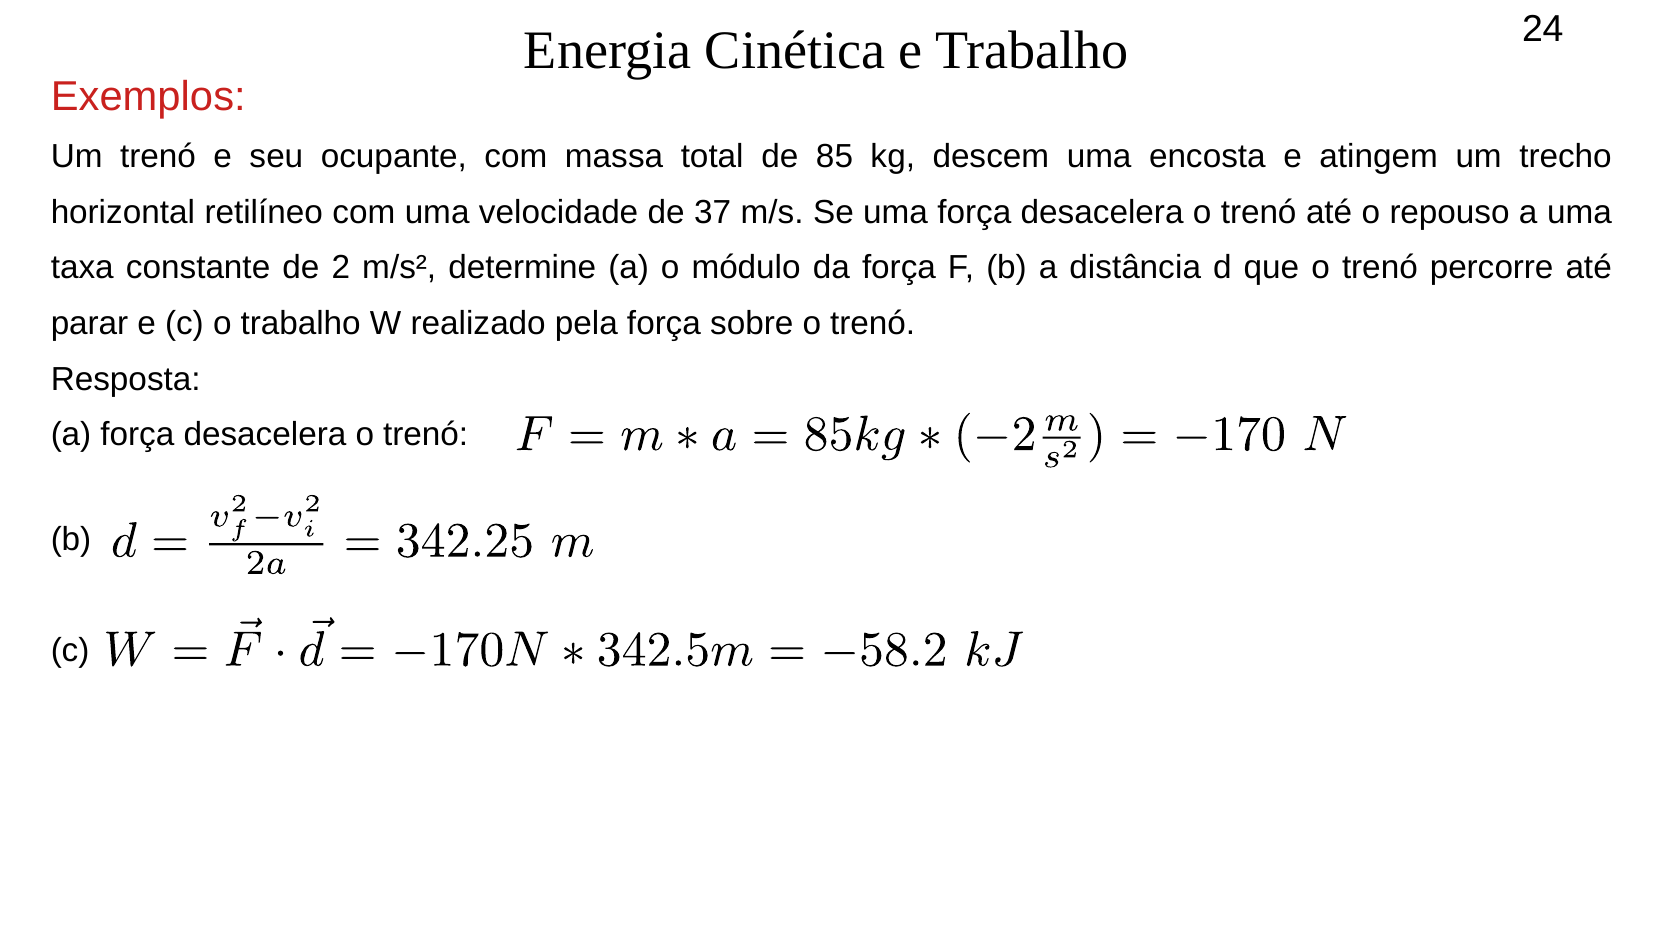

Energia Cinética e Trabalho
Exemplos:
Um trenó e seu ocupante, com massa total de 85 kg, descem uma encosta e atingem um trecho horizontal retilíneo com uma velocidade de 37 m/s. Se uma força desacelera o trenó até o repouso a uma taxa constante de 2 m/s², determine (a) o módulo da força F, (b) a distância d que o trenó percorre até parar e (c) o trabalho W realizado pela força sobre o trenó.
Resposta:
(a) força desacelera o trenó:
(b)
(c)